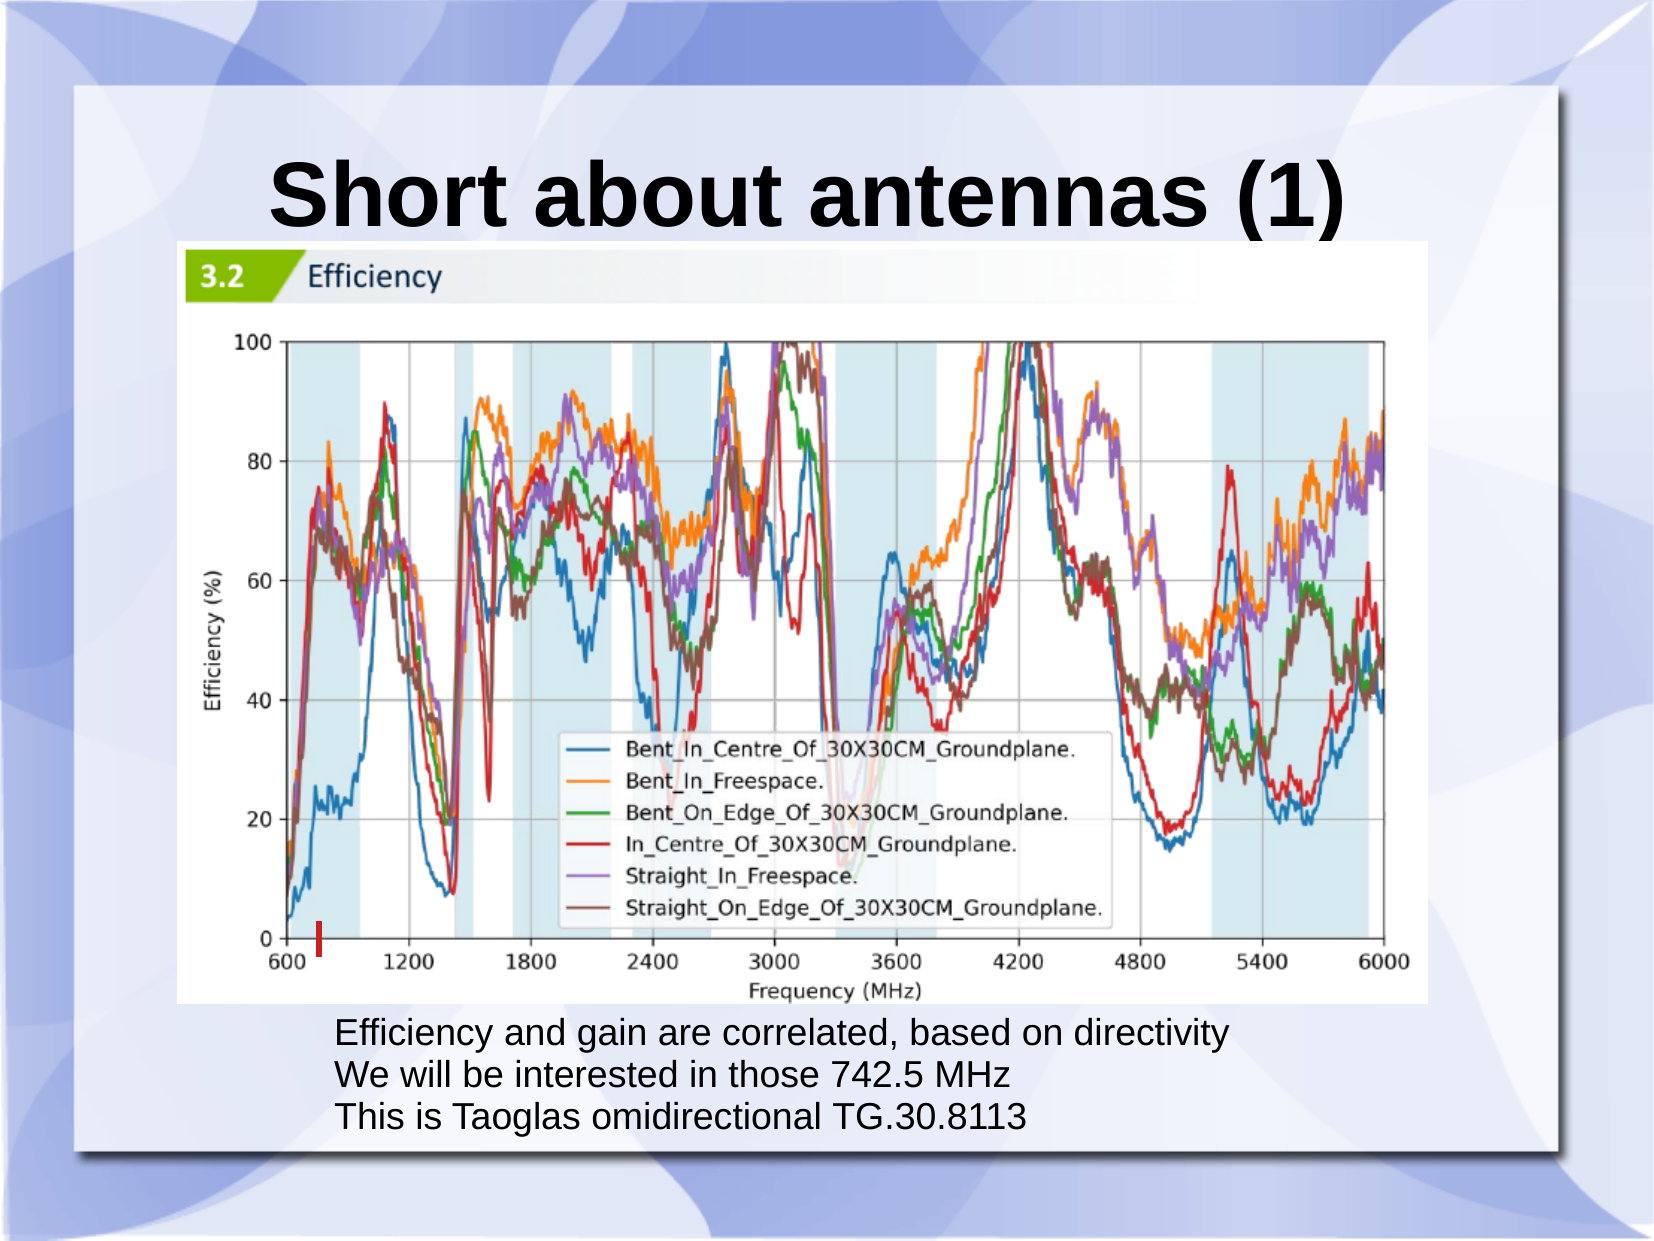

# Short about antennas (1)
Efficiency and gain are correlated, based on directivity
We will be interested in those 742.5 MHz
This is Taoglas omidirectional TG.30.8113